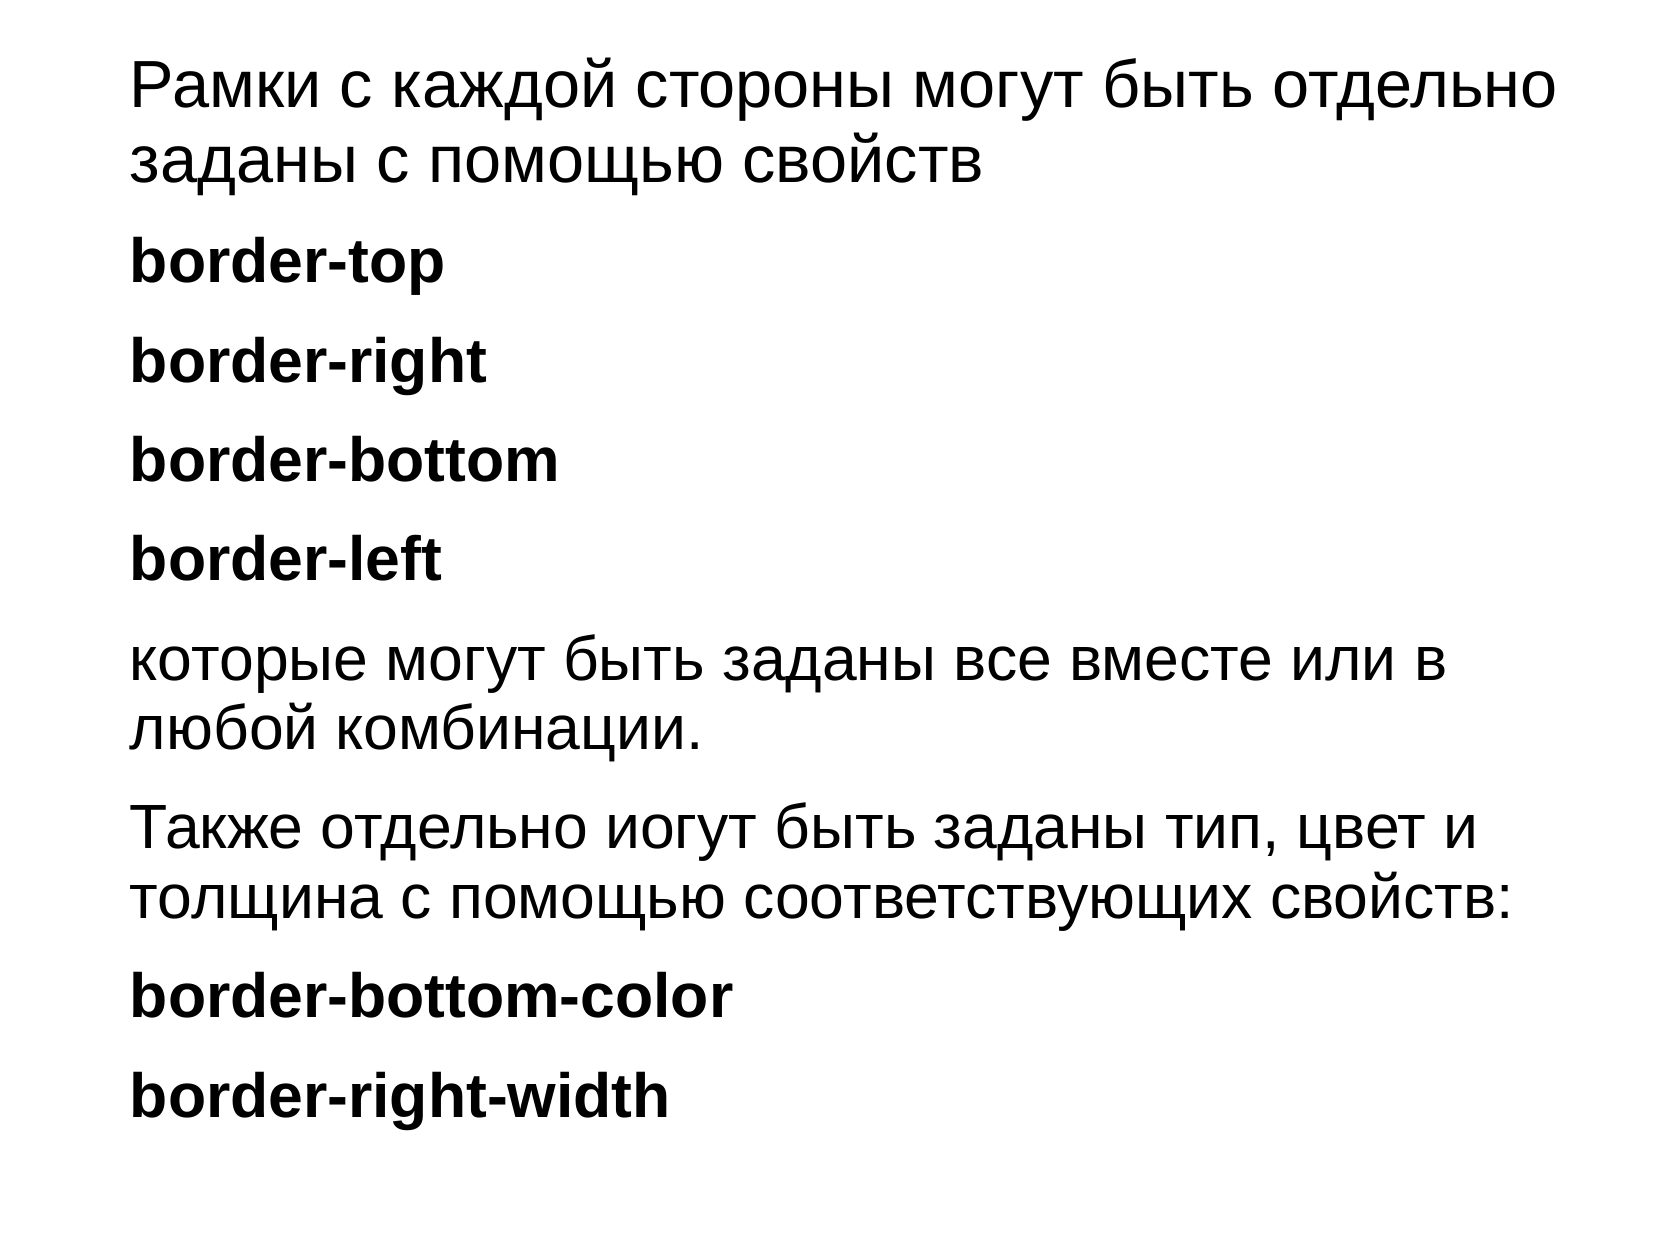

# Рамки с каждой стороны могут быть отдельно заданы с помощью свойств
border-top
border-right
border-bottom
border-left
которые могут быть заданы все вместе или в любой комбинации.
Также отдельно иогут быть заданы тип, цвет и толщина с помощью соответствующих свойств:
border-bottom-color
border-right-width